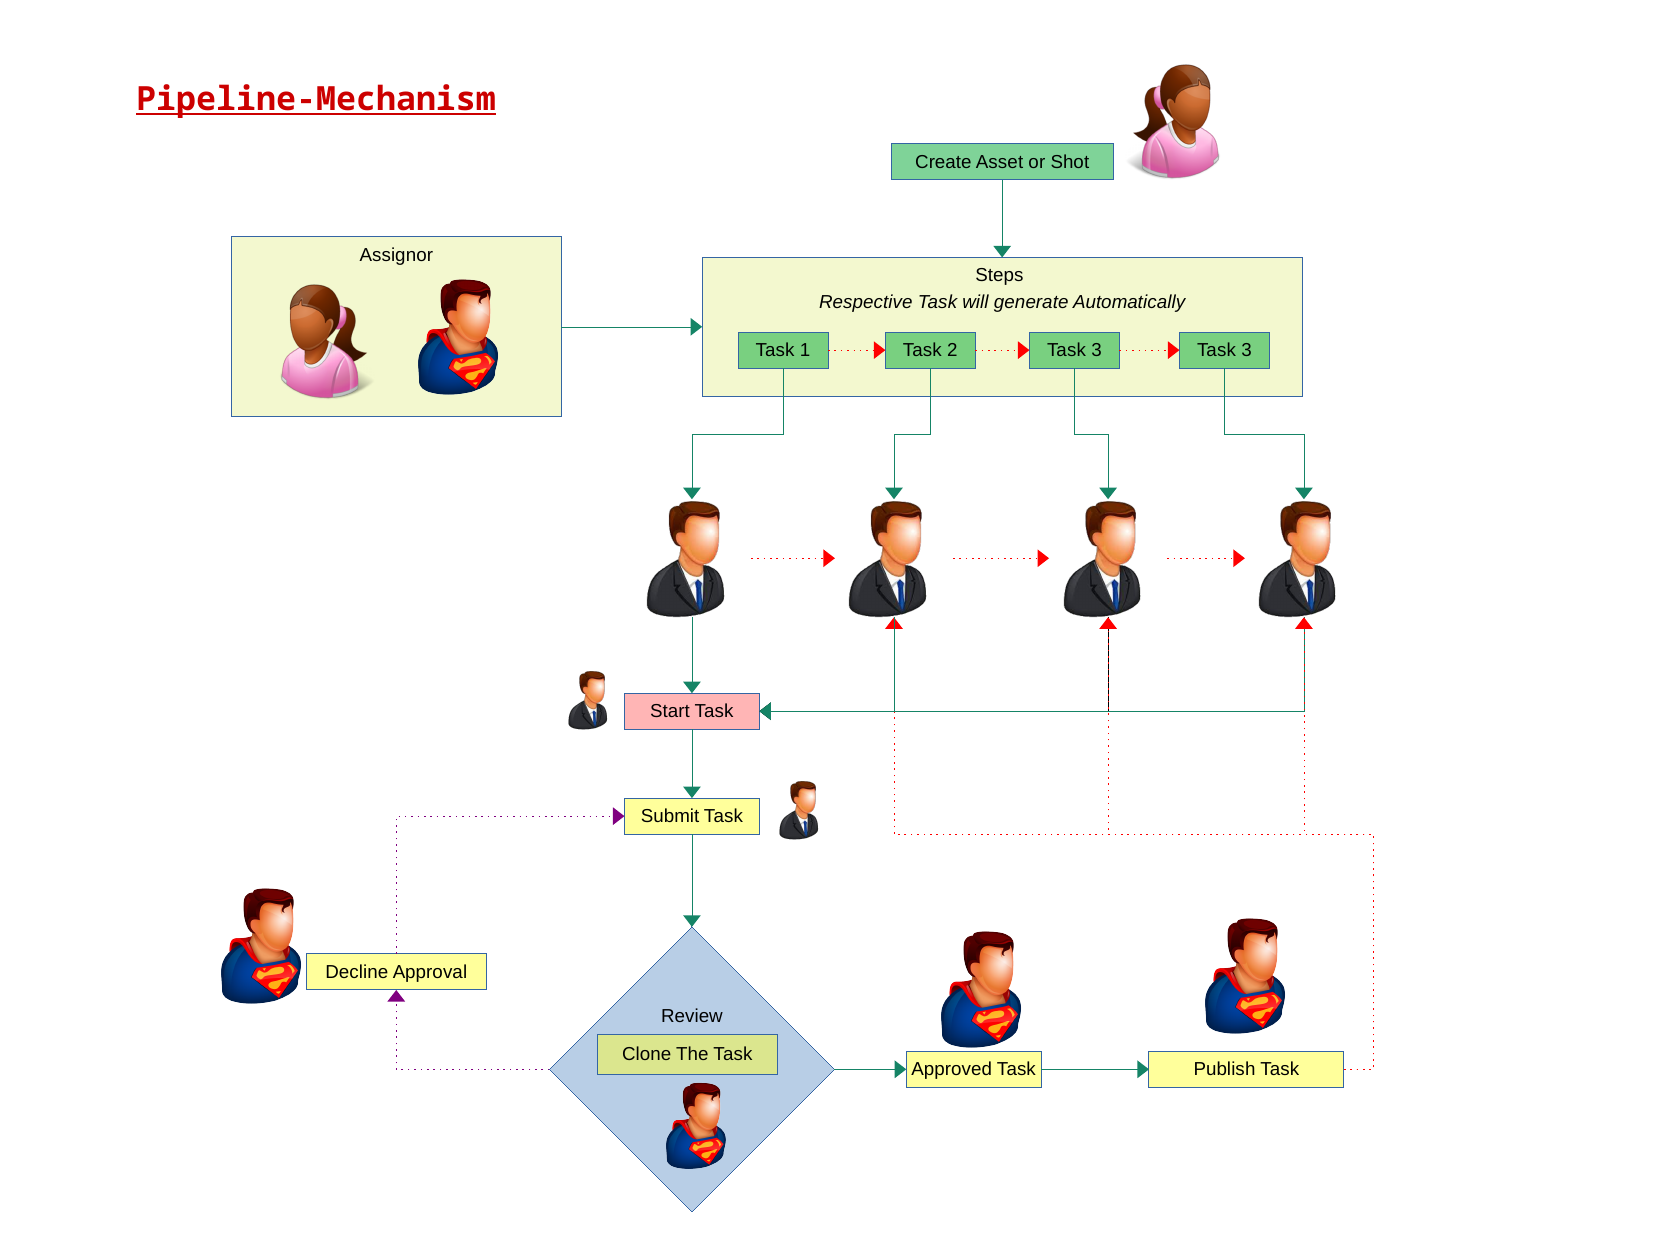

Pipeline-Mechanism
Create Asset or Shot
Assignor
Steps
Respective Task will generate Automatically
Task 1
Task 2
Task 3
Task 3
Start Task
Submit Task
Review
Decline Approval
Clone The Task
Approved Task
Publish Task